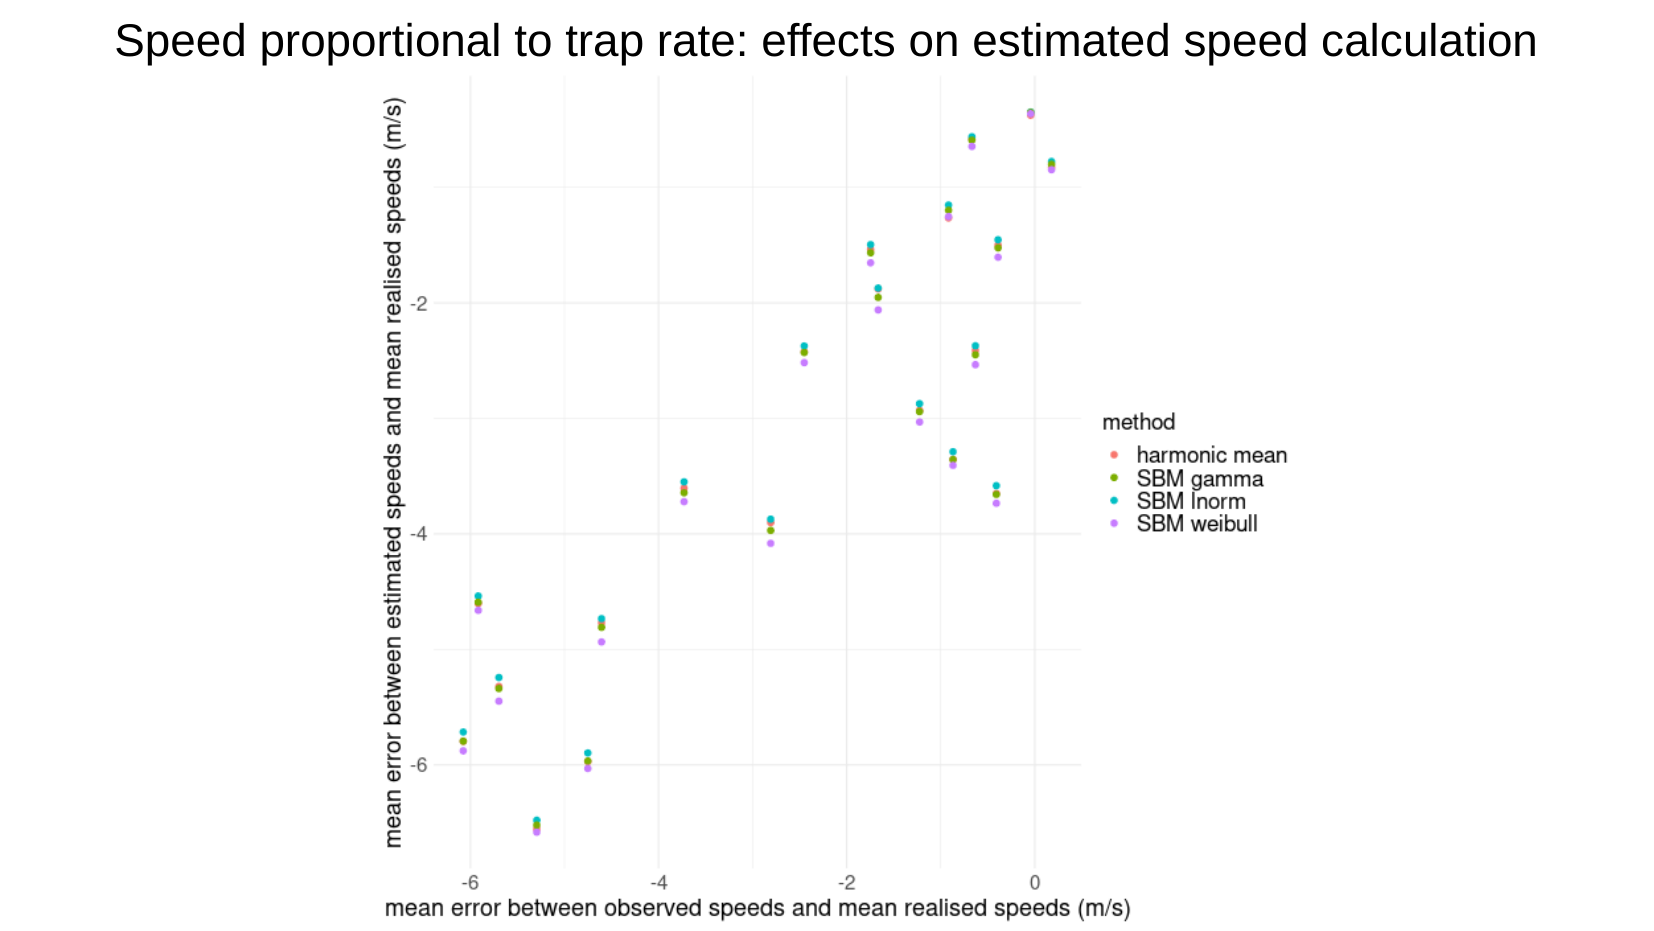

# Speed proportional to trap rate: effects on estimated speed calculation